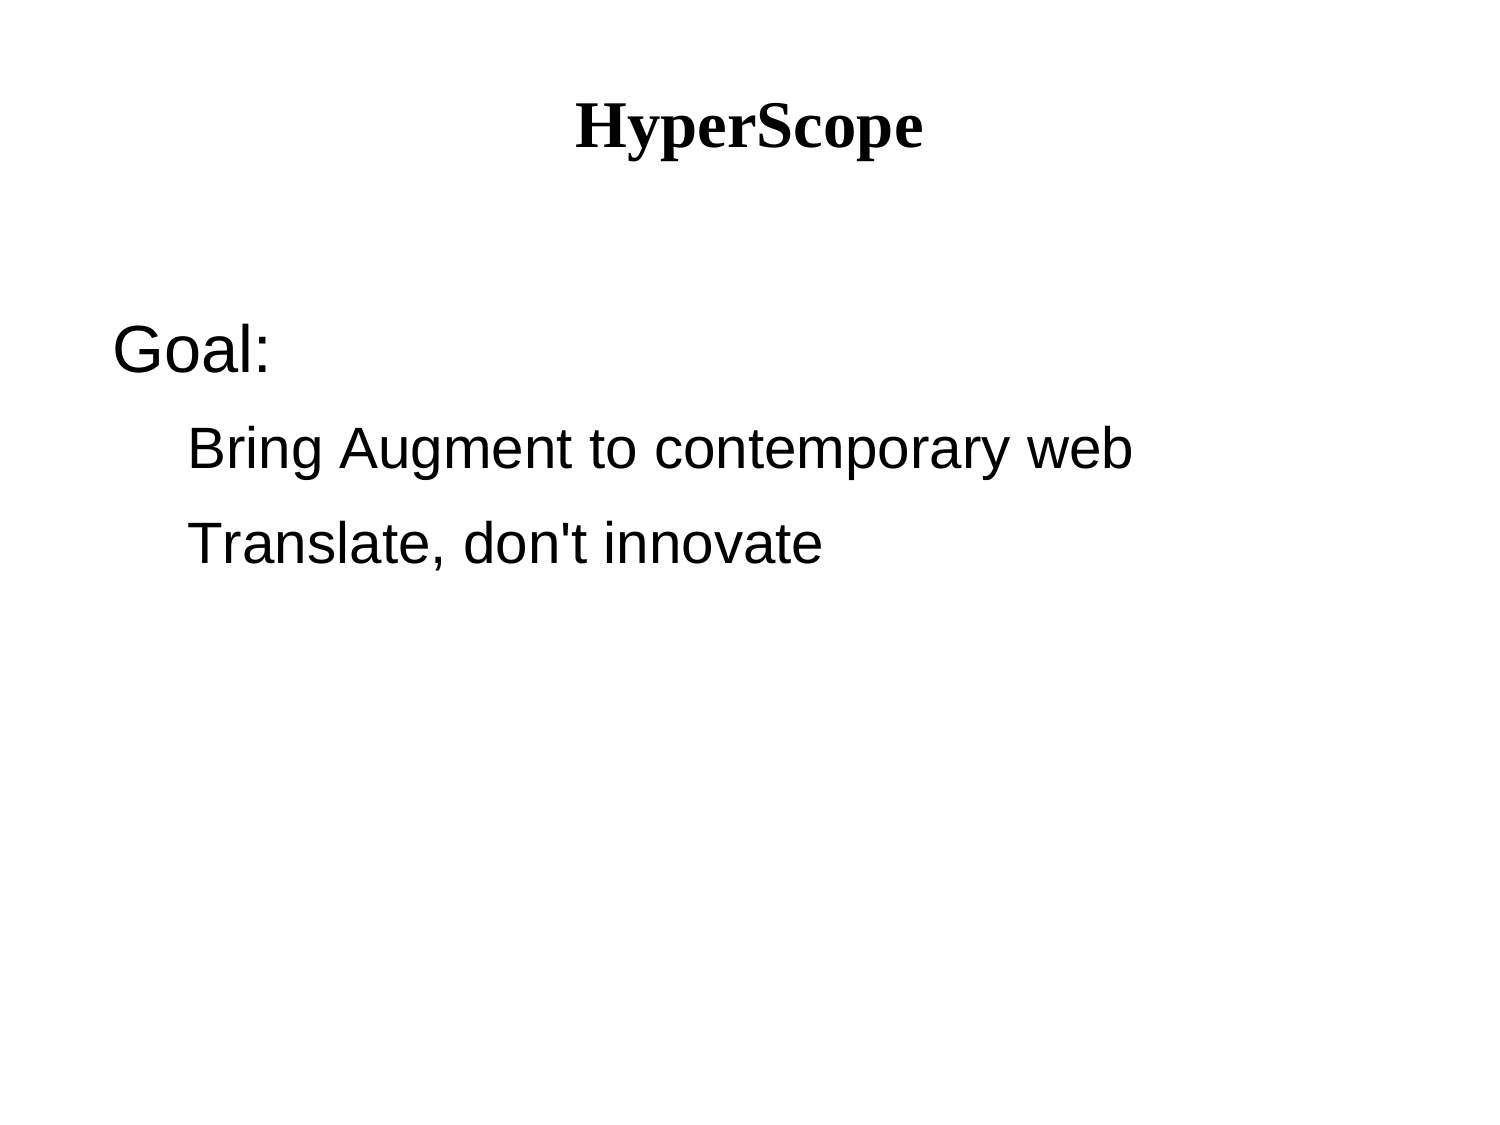

# HyperScope
Goal:
Bring Augment to contemporary web
Translate, don't innovate